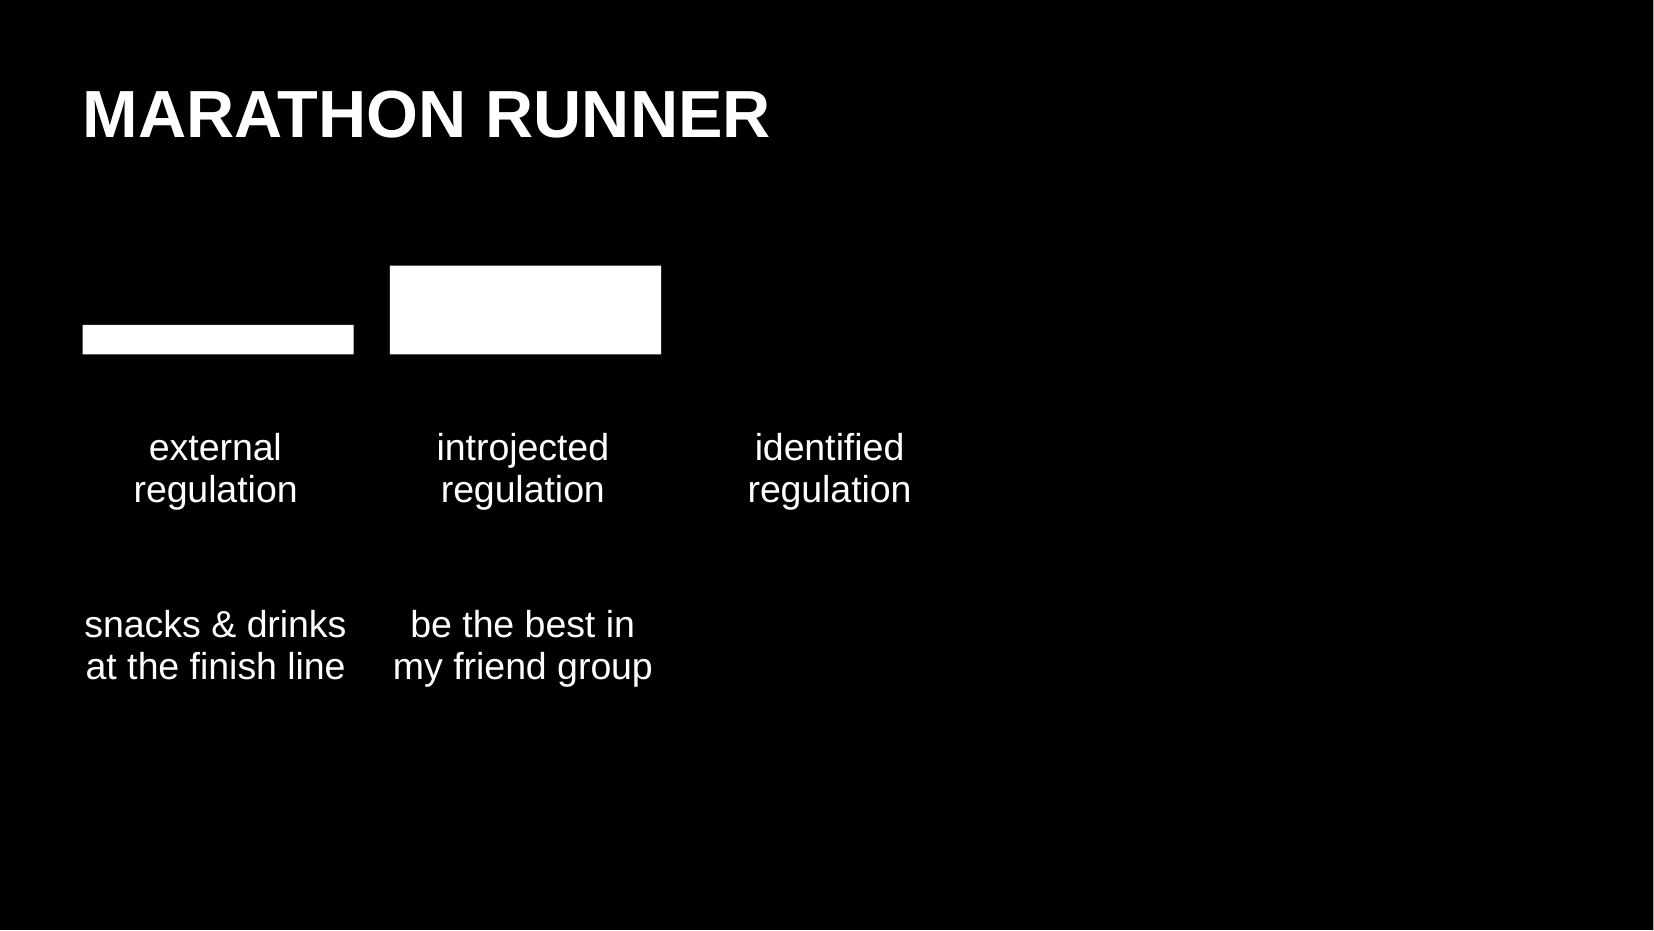

MARATHON RUNNER
# external regulation
introjected regulation
identified regulation
snacks & drinks at the finish line
be the best in my friend group